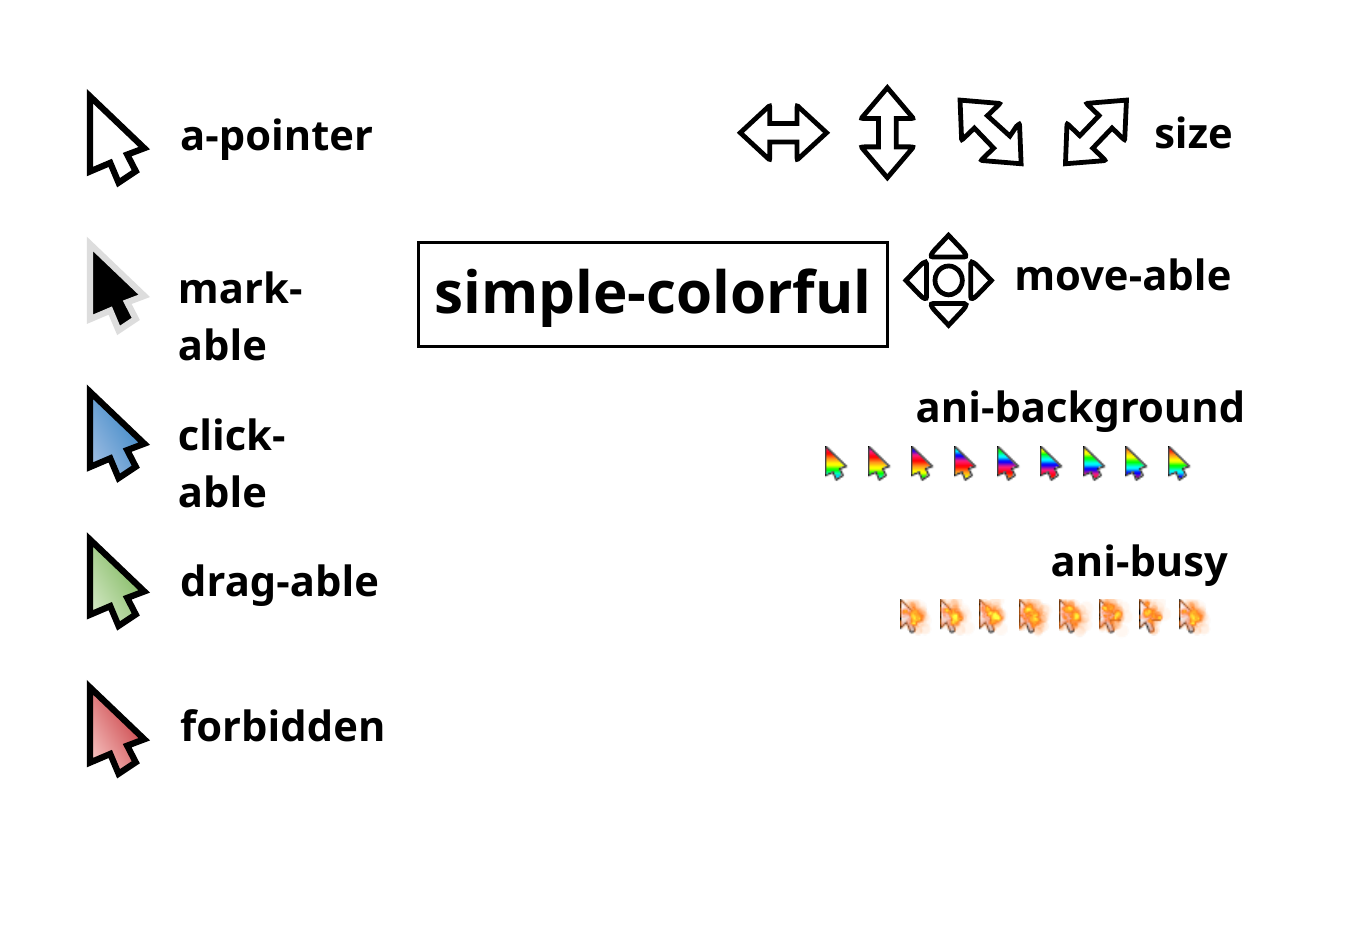

size
a-pointer
move-able
simple-colorful
mark-able
ani-background
click-able
ani-busy
drag-able
forbidden